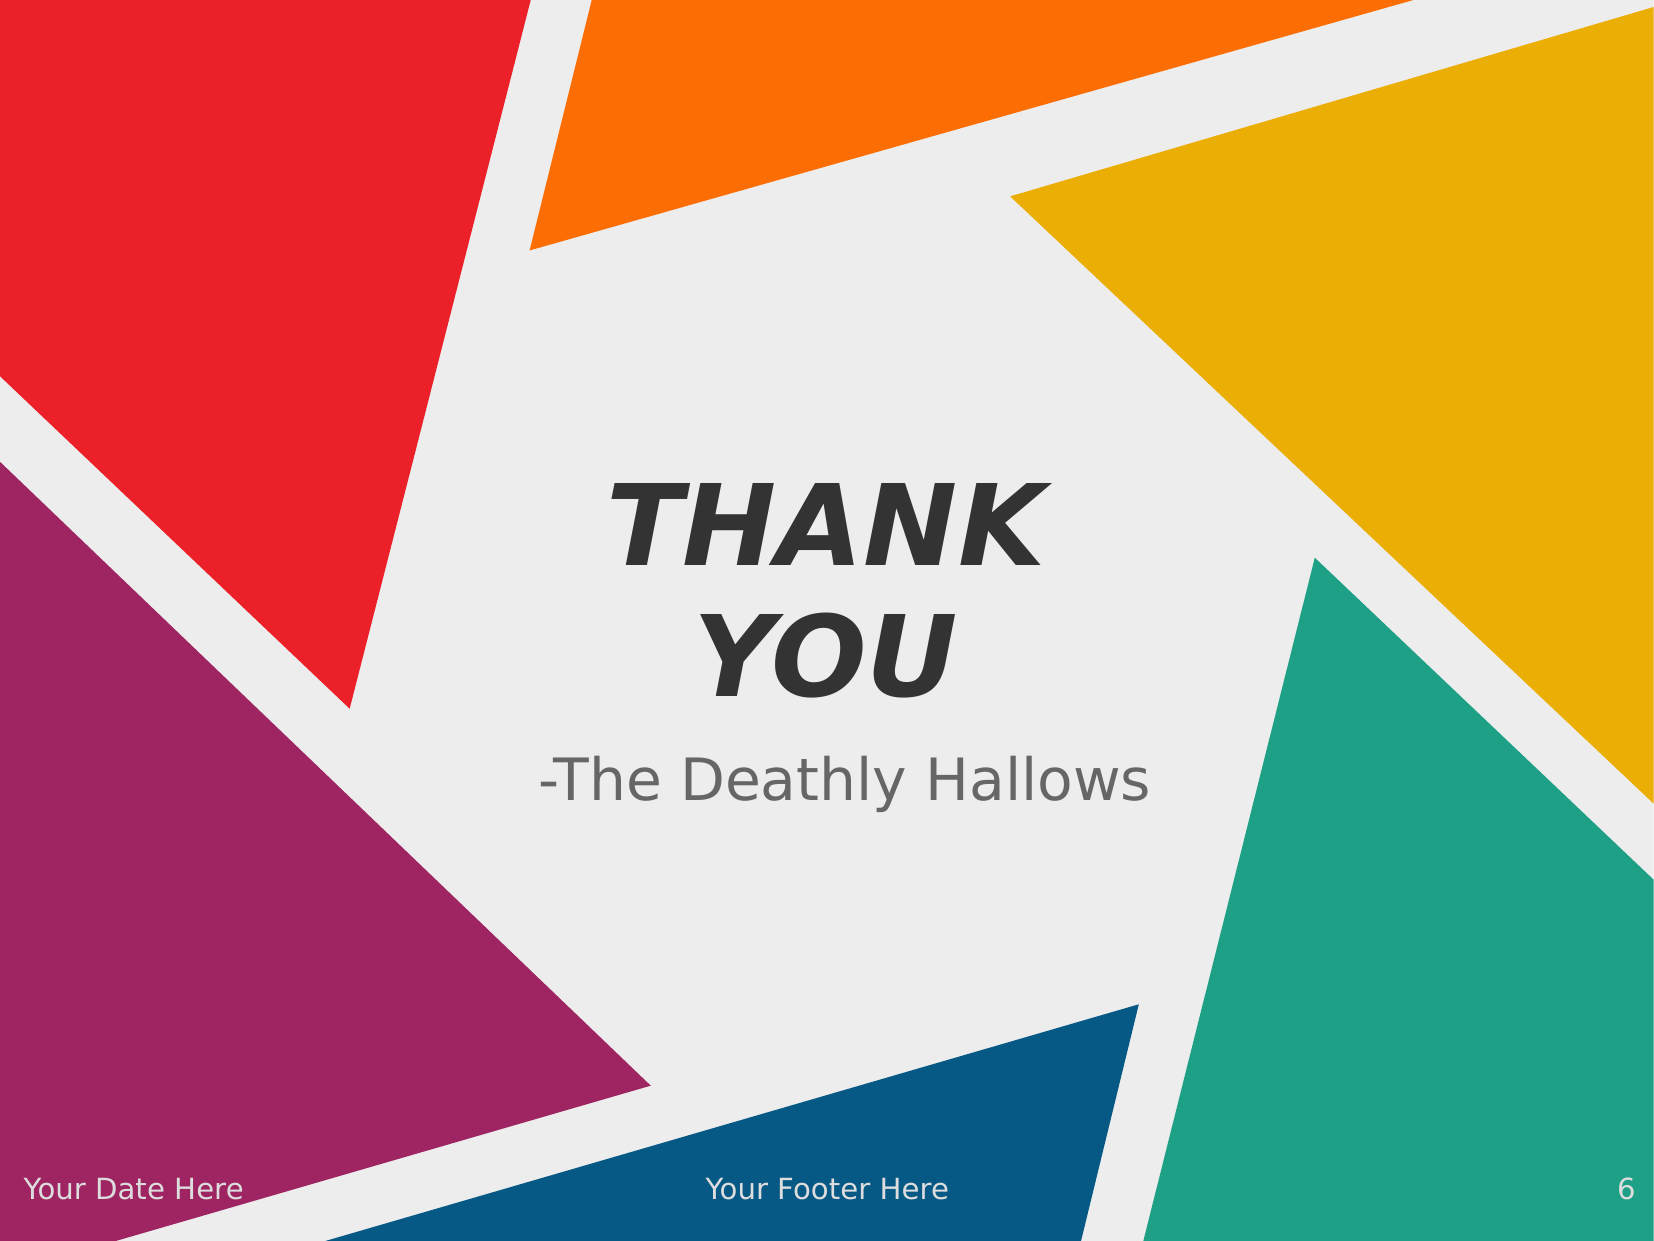

# THANK YOU
-The Deathly Hallows
Your Date Here
Your Footer Here
6